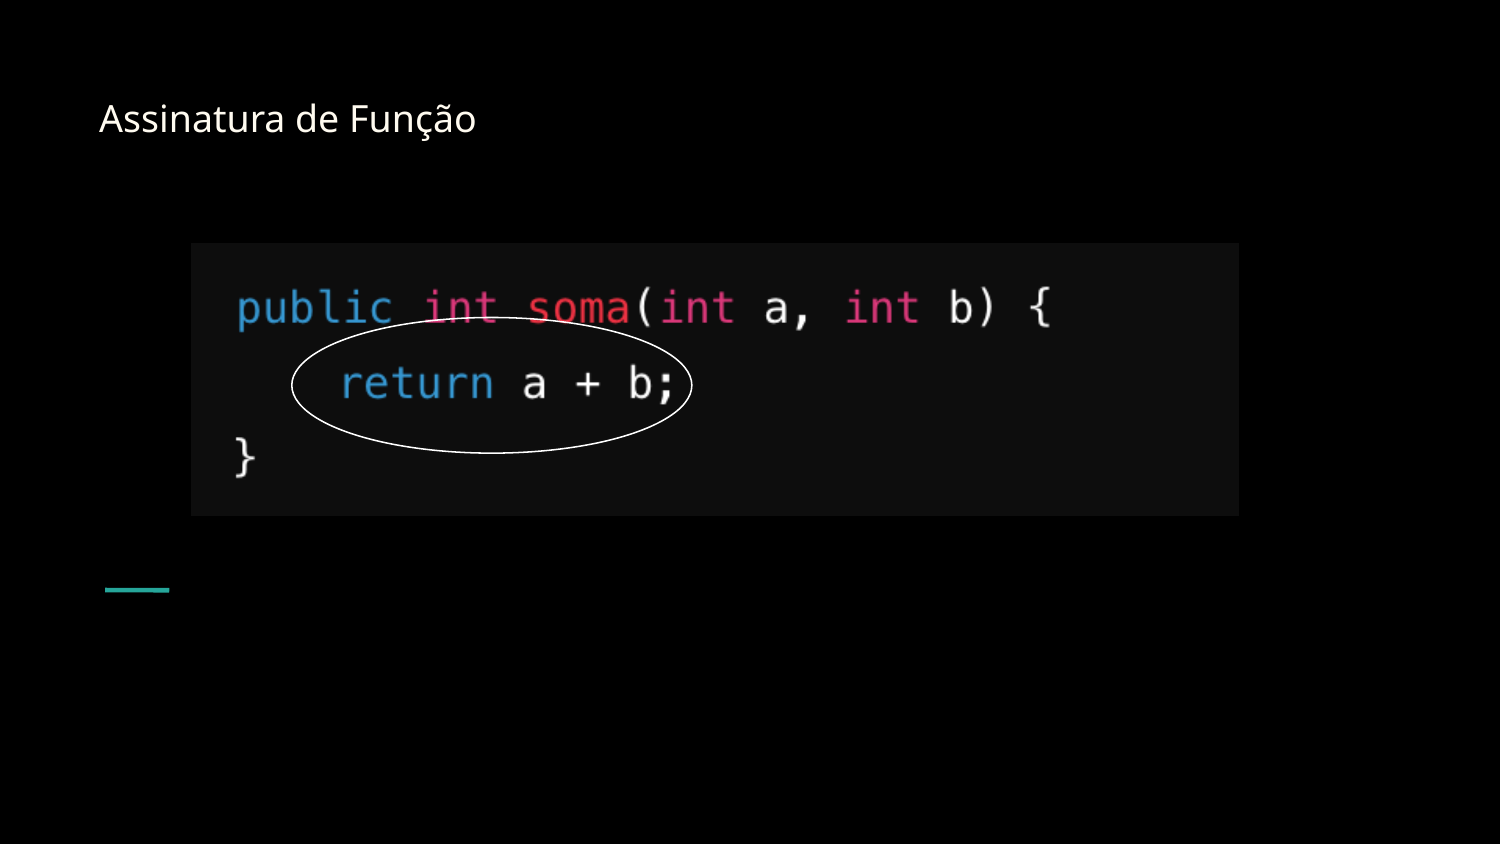

# Assinatura de Função
 a + b; Corpo da função, também chamado de implementação